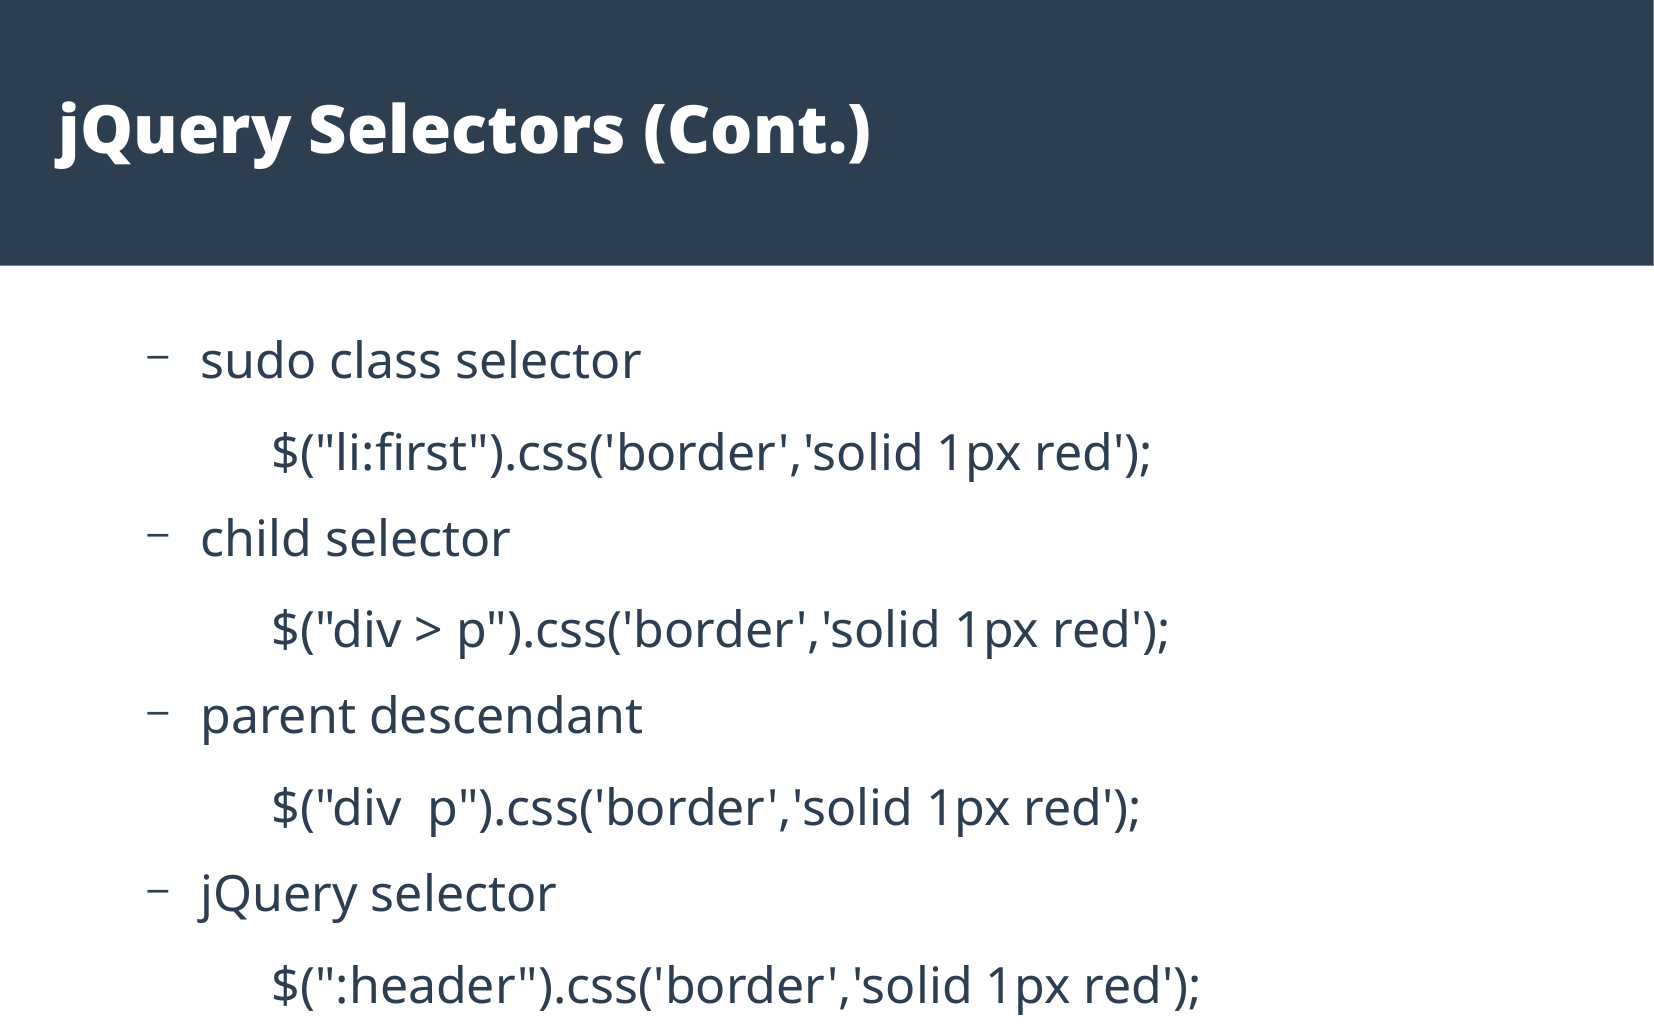

# jQuery Selectors (Cont.)
sudo class selector
$("li:first").css('border','solid 1px red');
child selector
$("div > p").css('border','solid 1px red');
parent descendant
$("div p").css('border','solid 1px red');
jQuery selector
$(":header").css('border','solid 1px red');